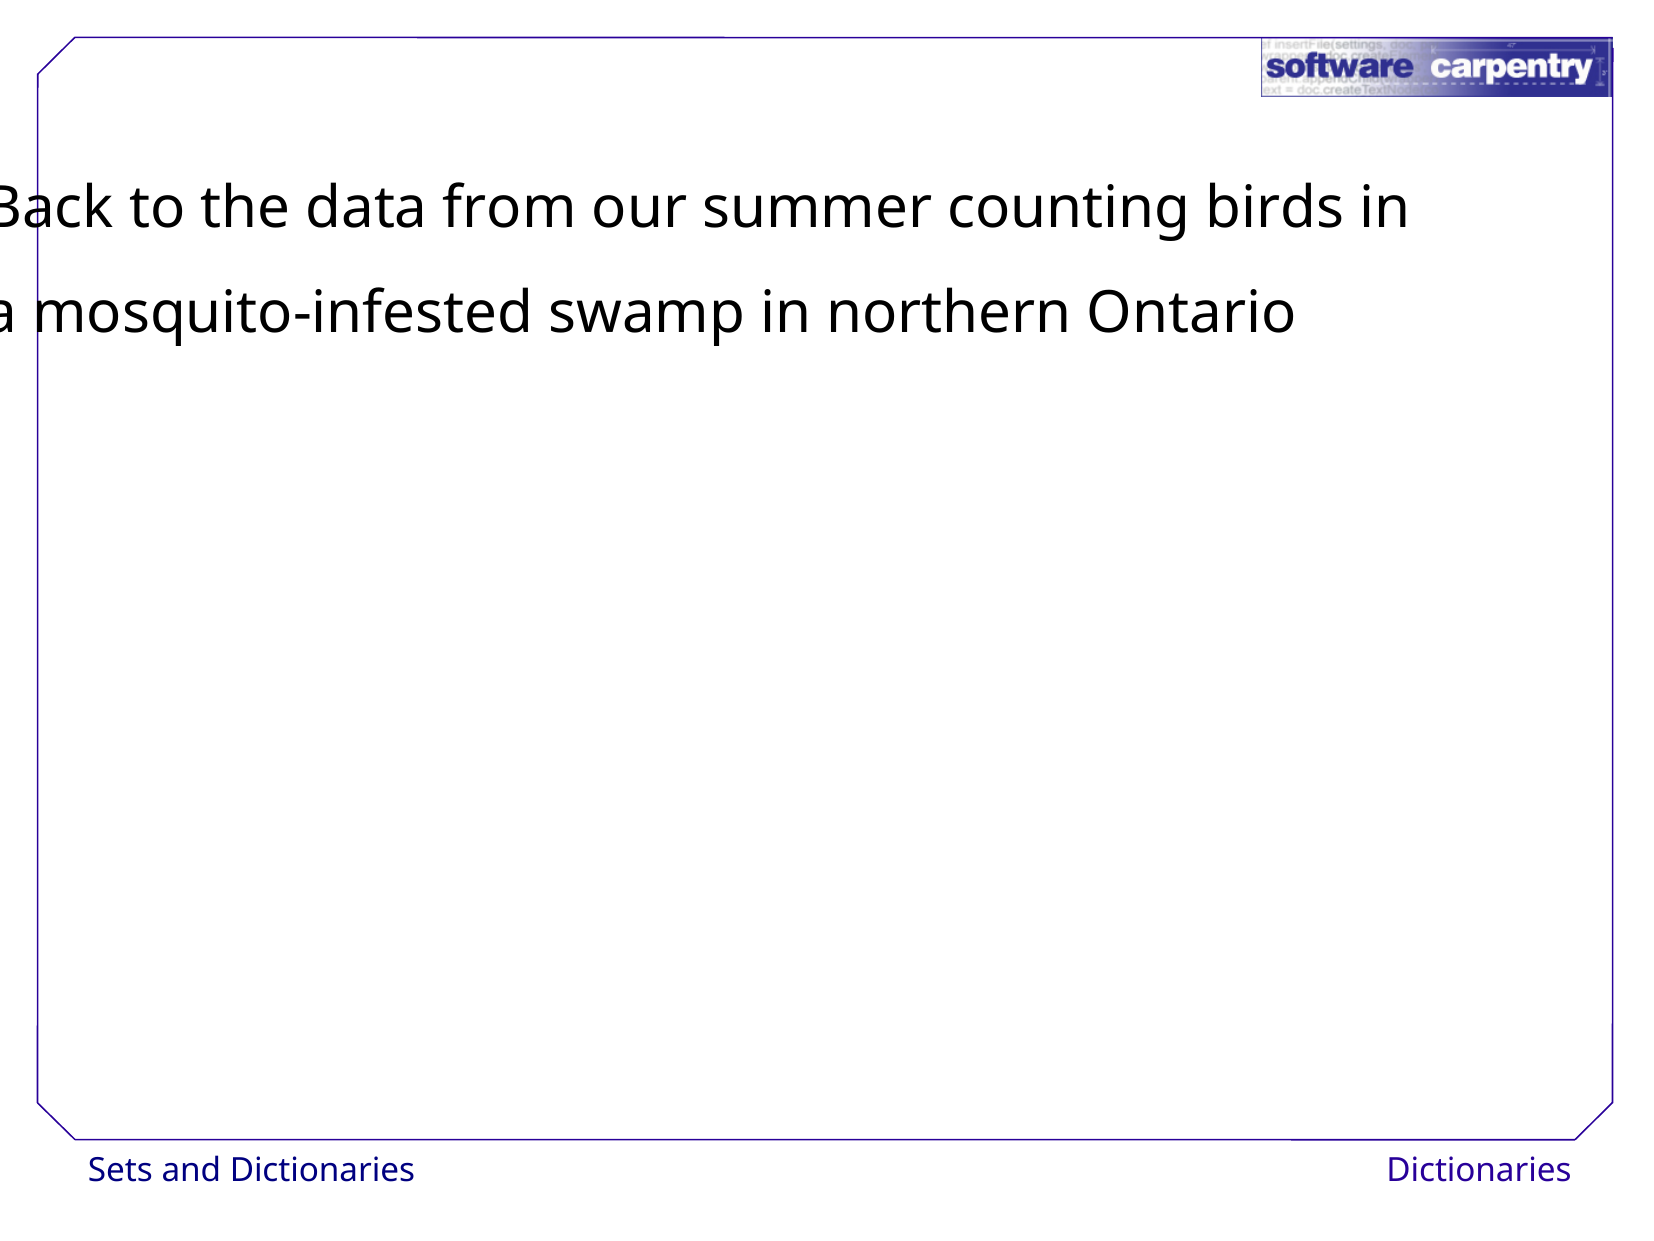

Back to the data from our summer counting birds in
a mosquito-infested swamp in northern Ontario